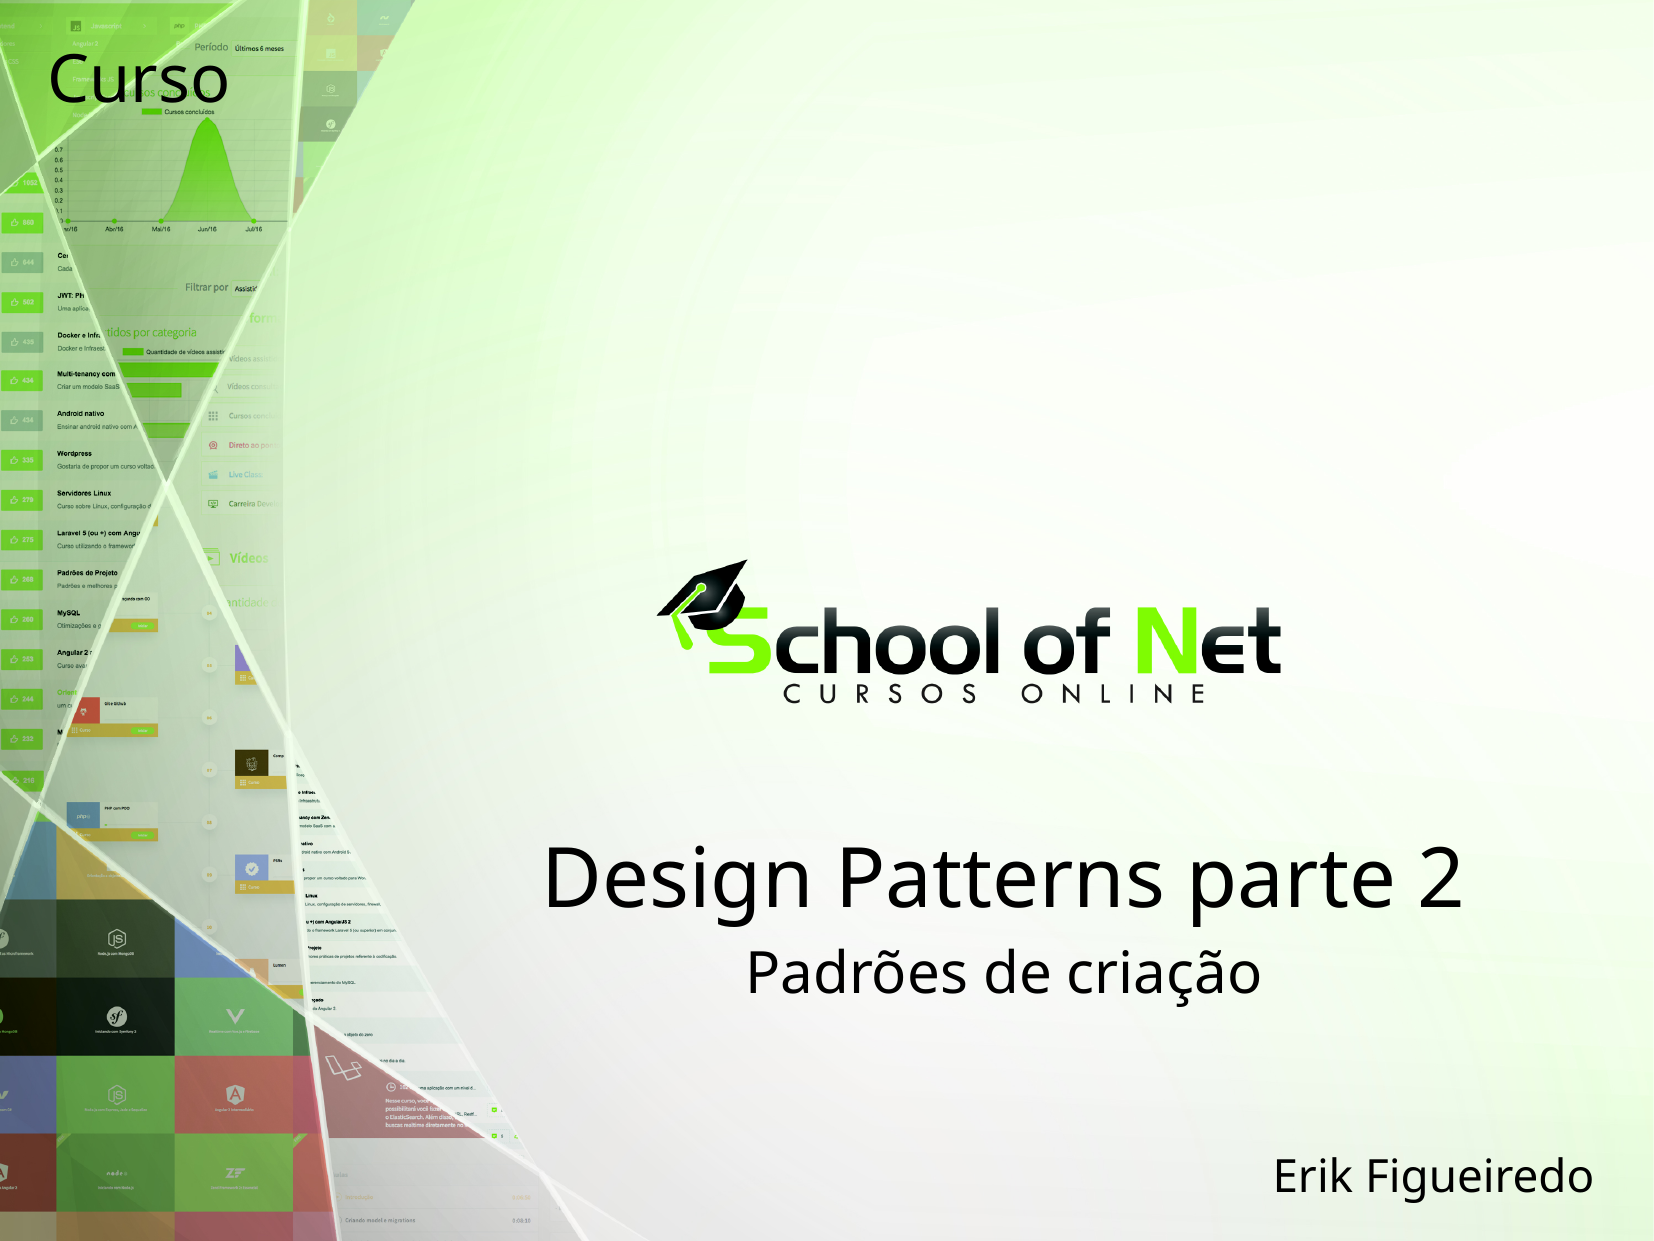

Curso
# Design Patterns parte 2
Padrões de criação
Erik Figueiredo